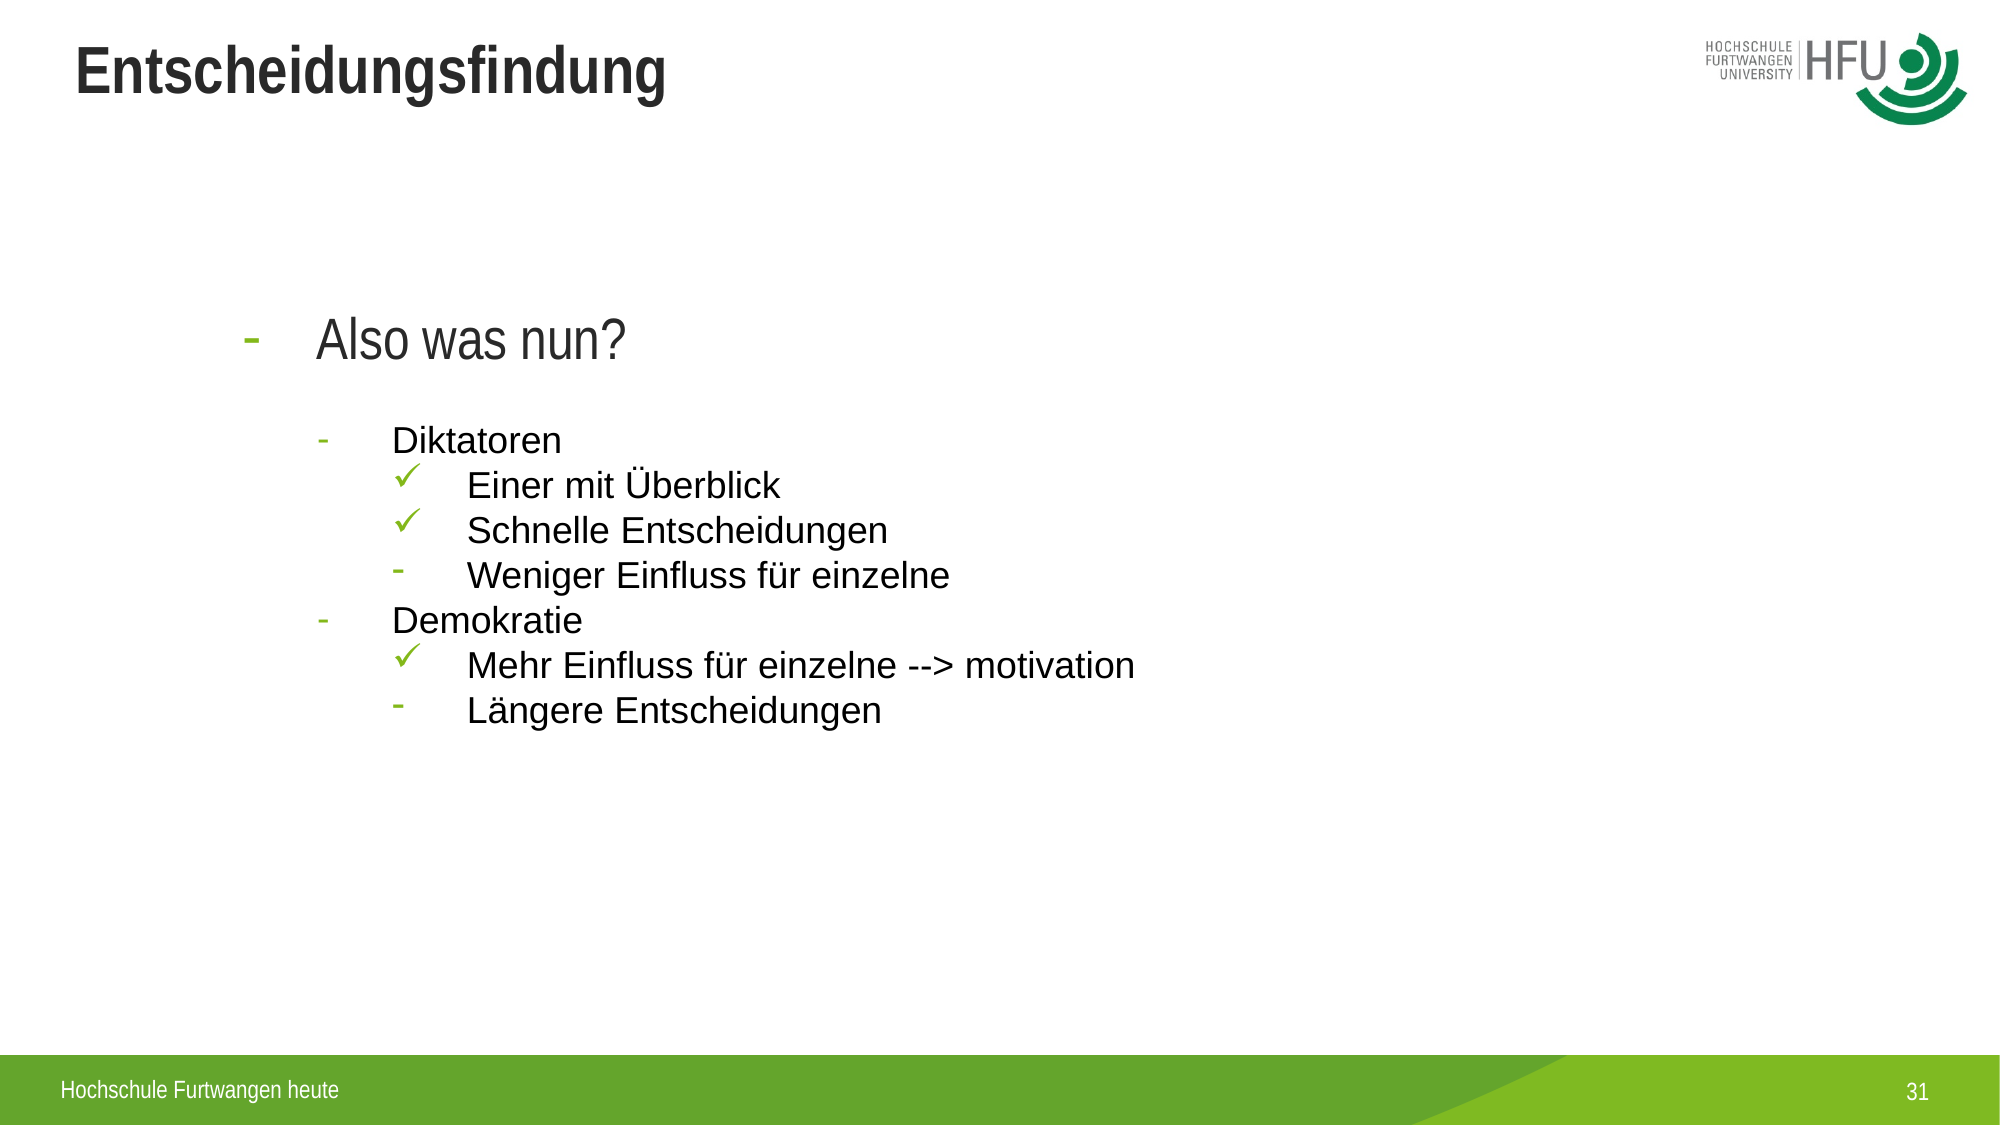

Entscheidungsfindung
Also was nun?
Diktatoren
Einer mit Überblick
Schnelle Entscheidungen
Weniger Einfluss für einzelne
Demokratie
Mehr Einfluss für einzelne --> motivation
Längere Entscheidungen
Hochschule Furtwangen heute